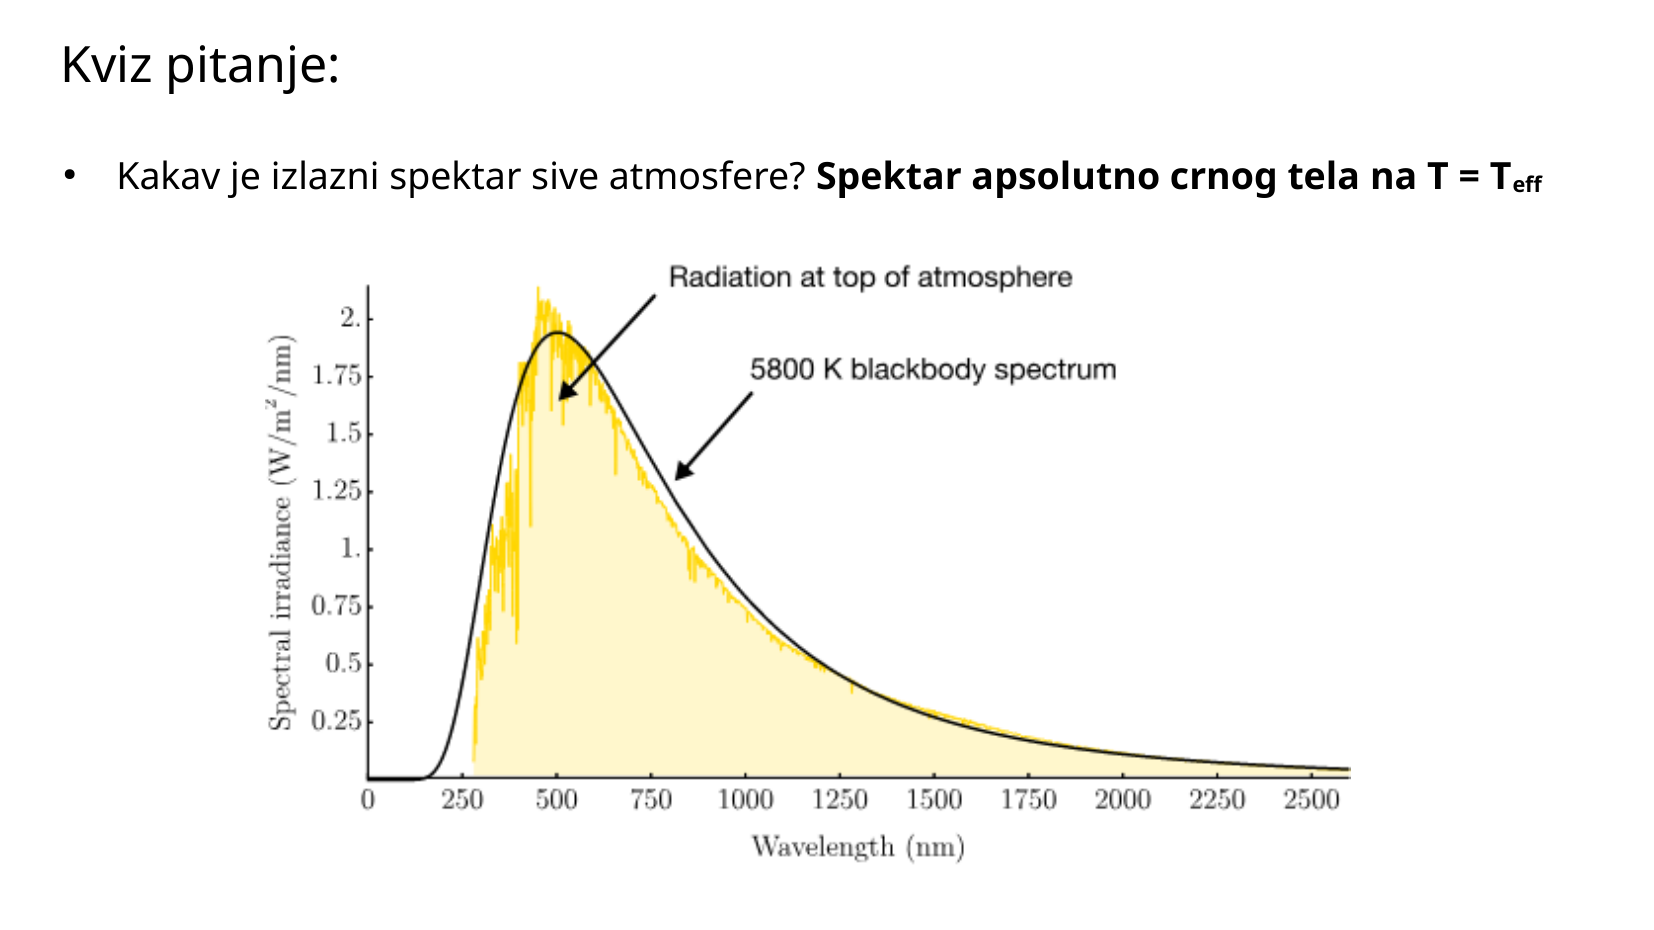

# Kviz pitanje:
Kakav je izlazni spektar sive atmosfere? Spektar apsolutno crnog tela na T = Teff